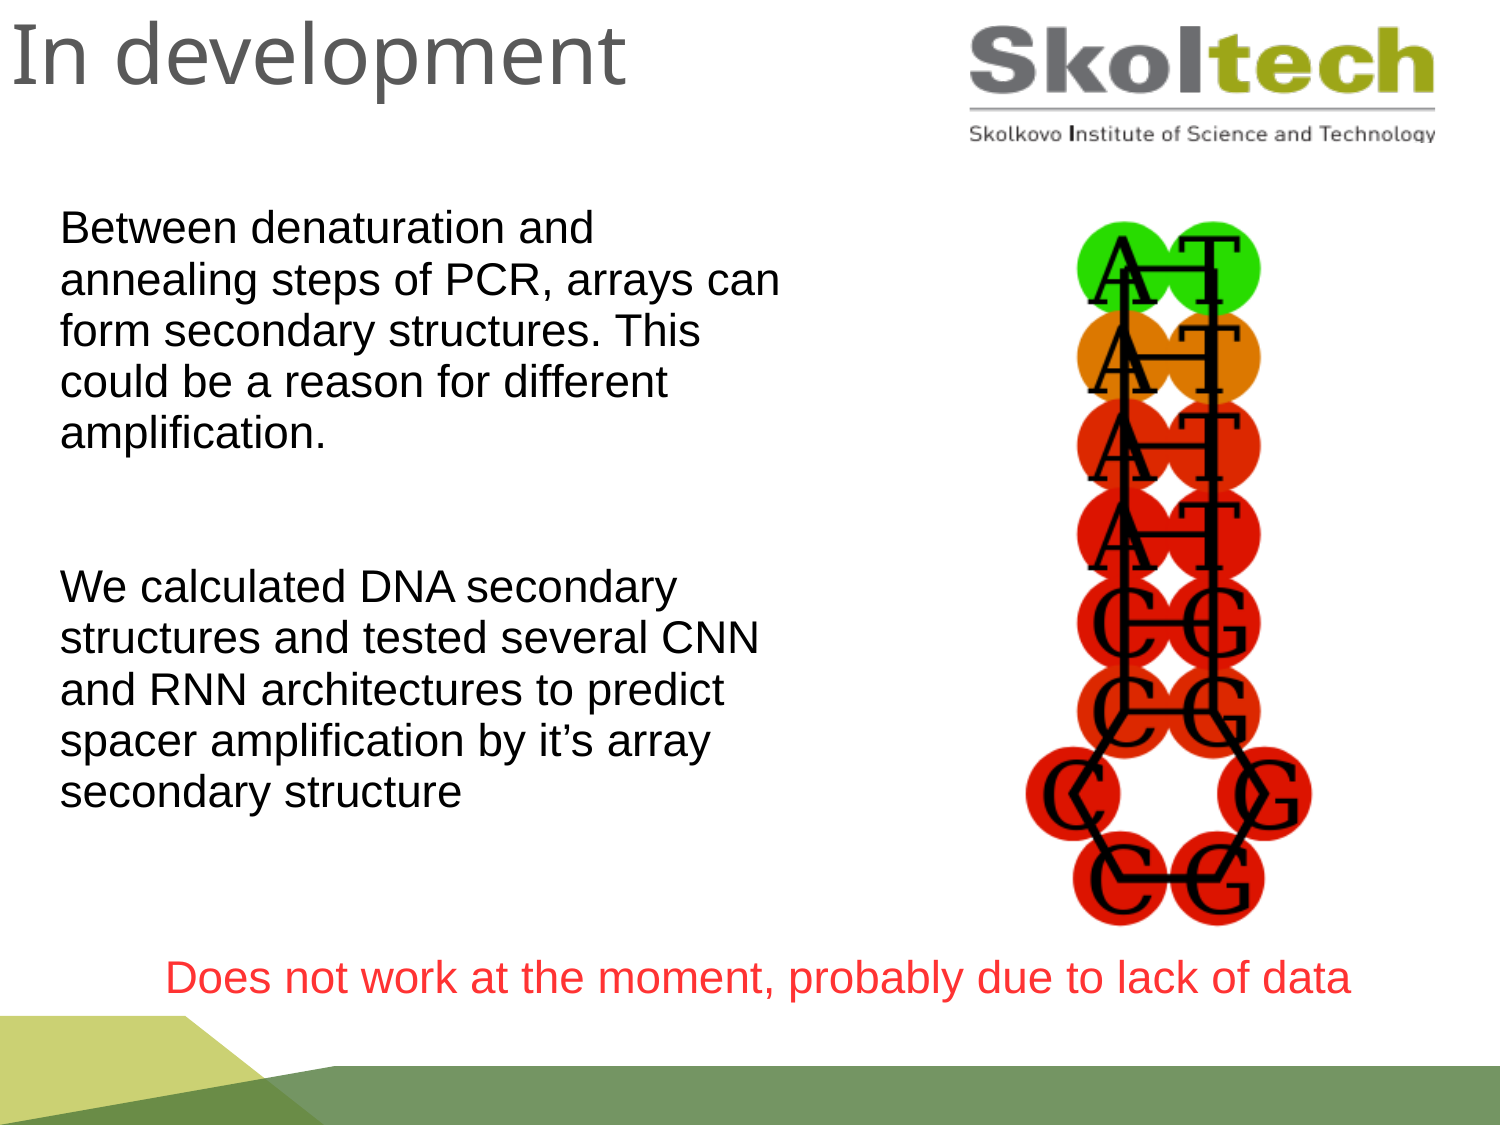

In development
Between denaturation and annealing steps of PCR, arrays can form secondary structures. This could be a reason for different amplification.
We calculated DNA secondary structures and tested several CNN and RNN architectures to predict spacer amplification by it’s array secondary structure
Does not work at the moment, probably due to lack of data